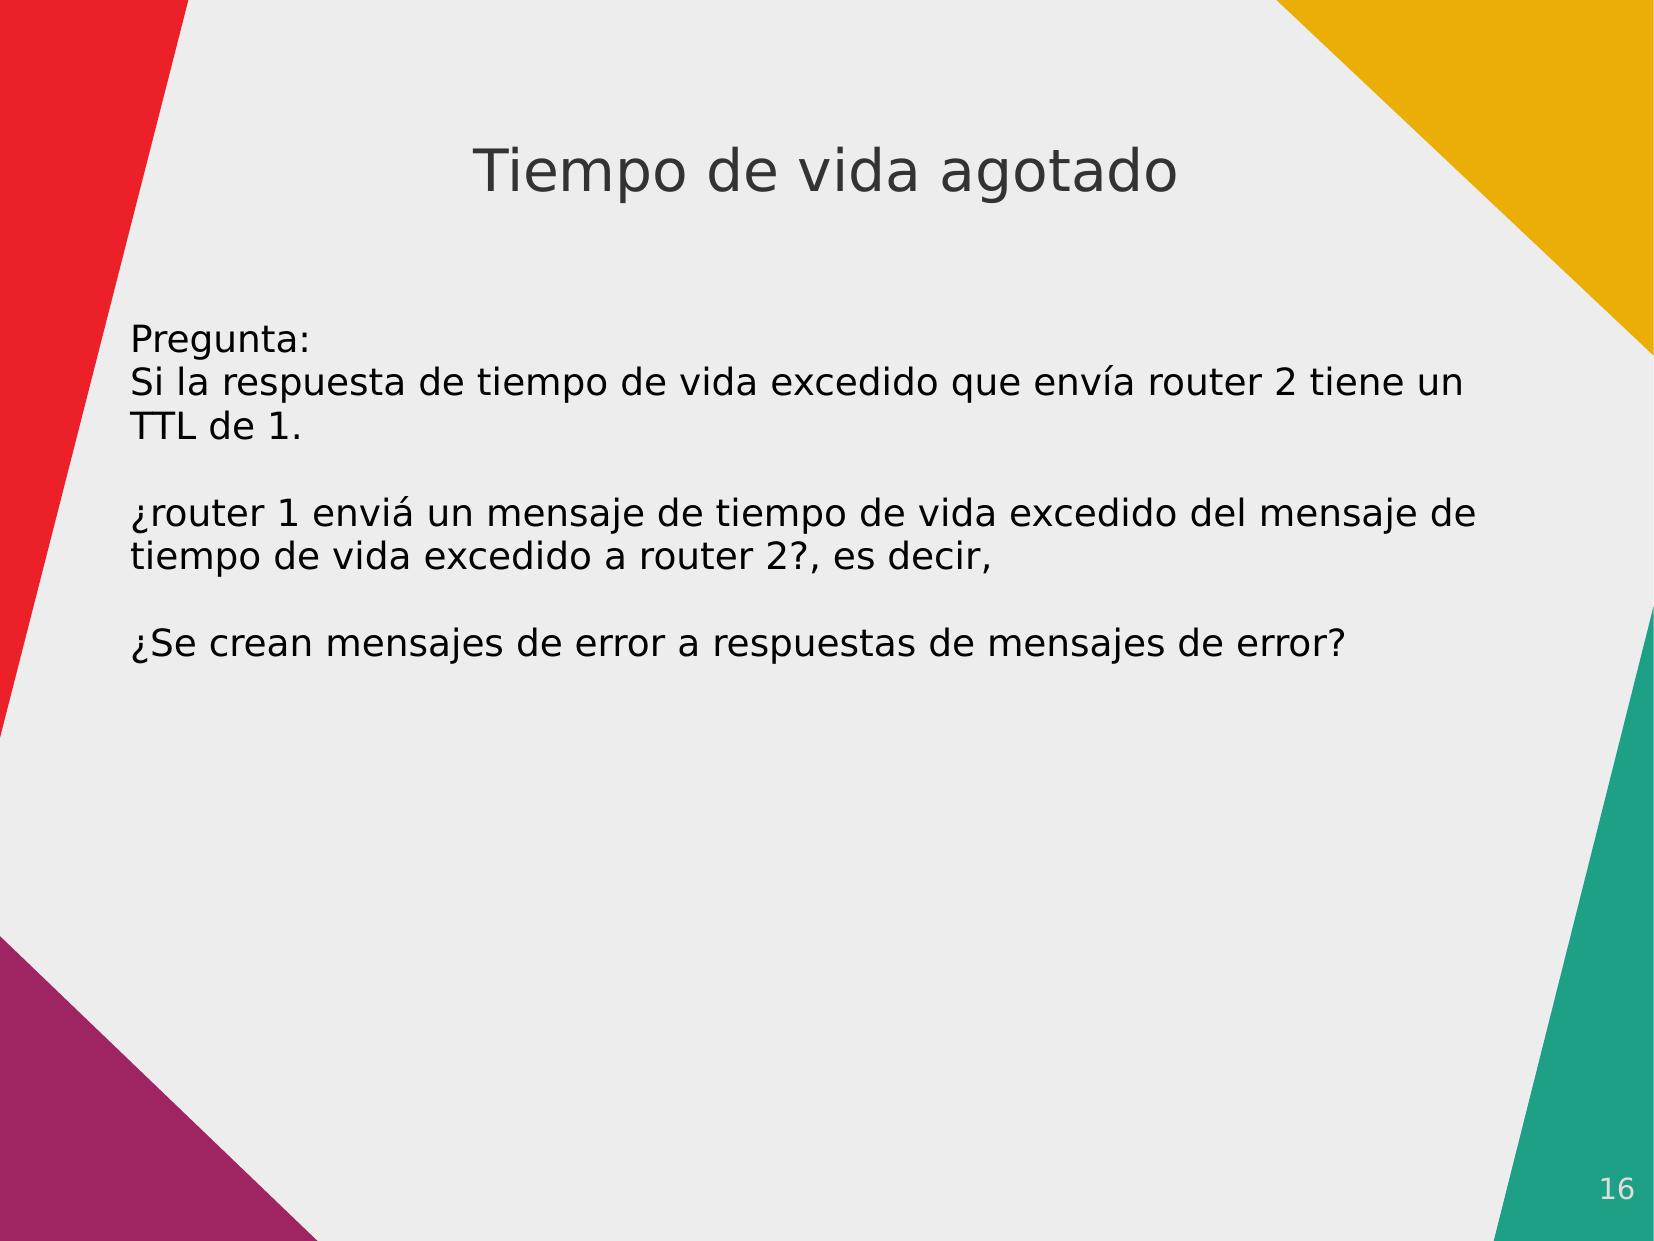

# Tiempo de vida agotado
Pregunta:
Si la respuesta de tiempo de vida excedido que envía router 2 tiene un TTL de 1.
¿router 1 enviá un mensaje de tiempo de vida excedido del mensaje de tiempo de vida excedido a router 2?, es decir,
¿Se crean mensajes de error a respuestas de mensajes de error?
16